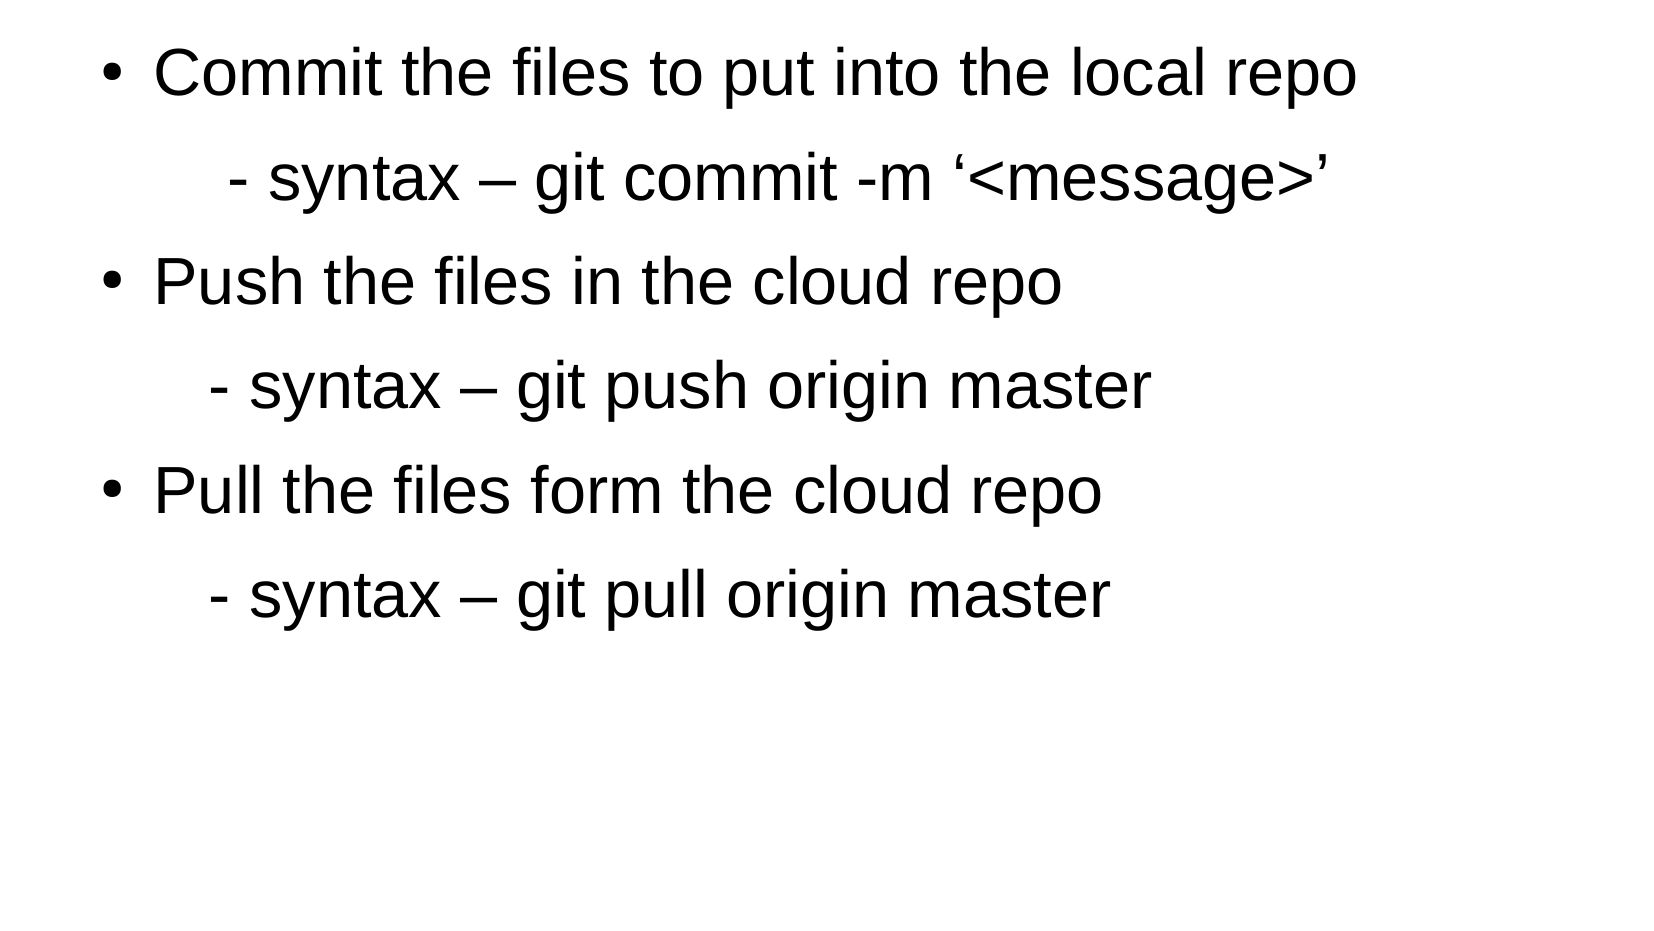

# Commit the files to put into the local repo
 - syntax – git commit -m ‘<message>’
Push the files in the cloud repo
 - syntax – git push origin master
Pull the files form the cloud repo
 - syntax – git pull origin master